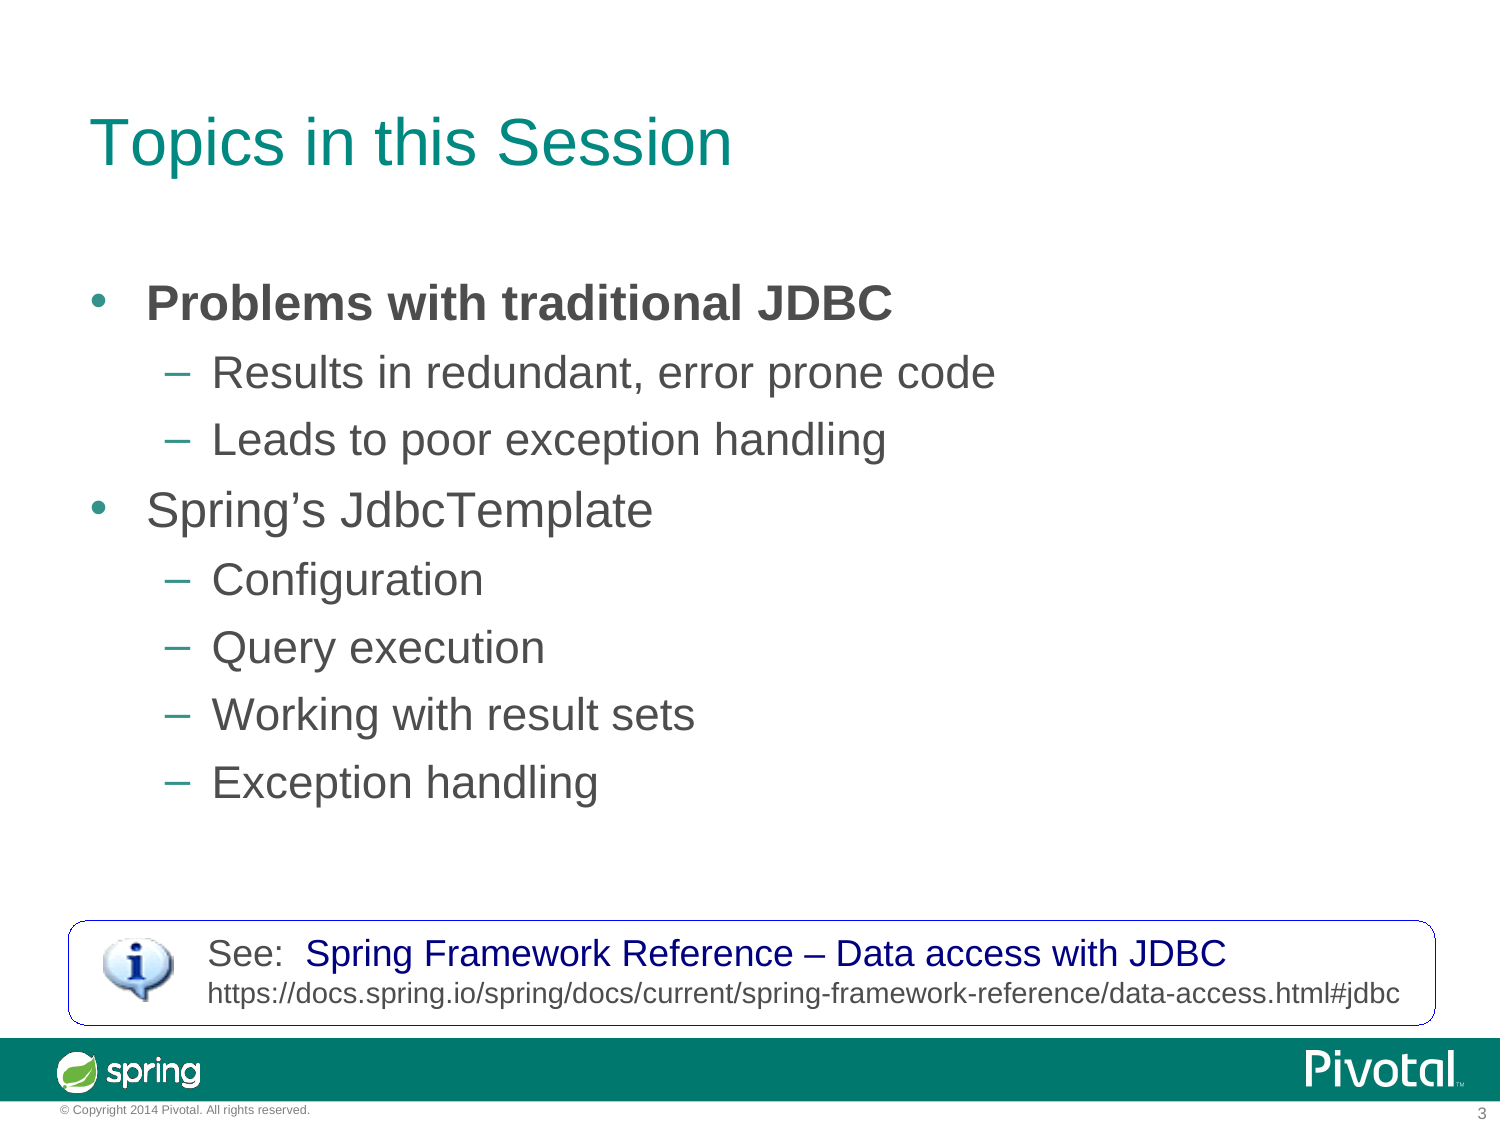

# Topics in this Session
Problems with traditional JDBC
Results in redundant, error prone code
Leads to poor exception handling
Spring’s JdbcTemplate
Configuration
Query execution
Working with result sets
Exception handling
See: Spring Framework Reference – Data access with JDBC
https://docs.spring.io/spring/docs/current/spring-framework-reference/data-access.html#jdbc